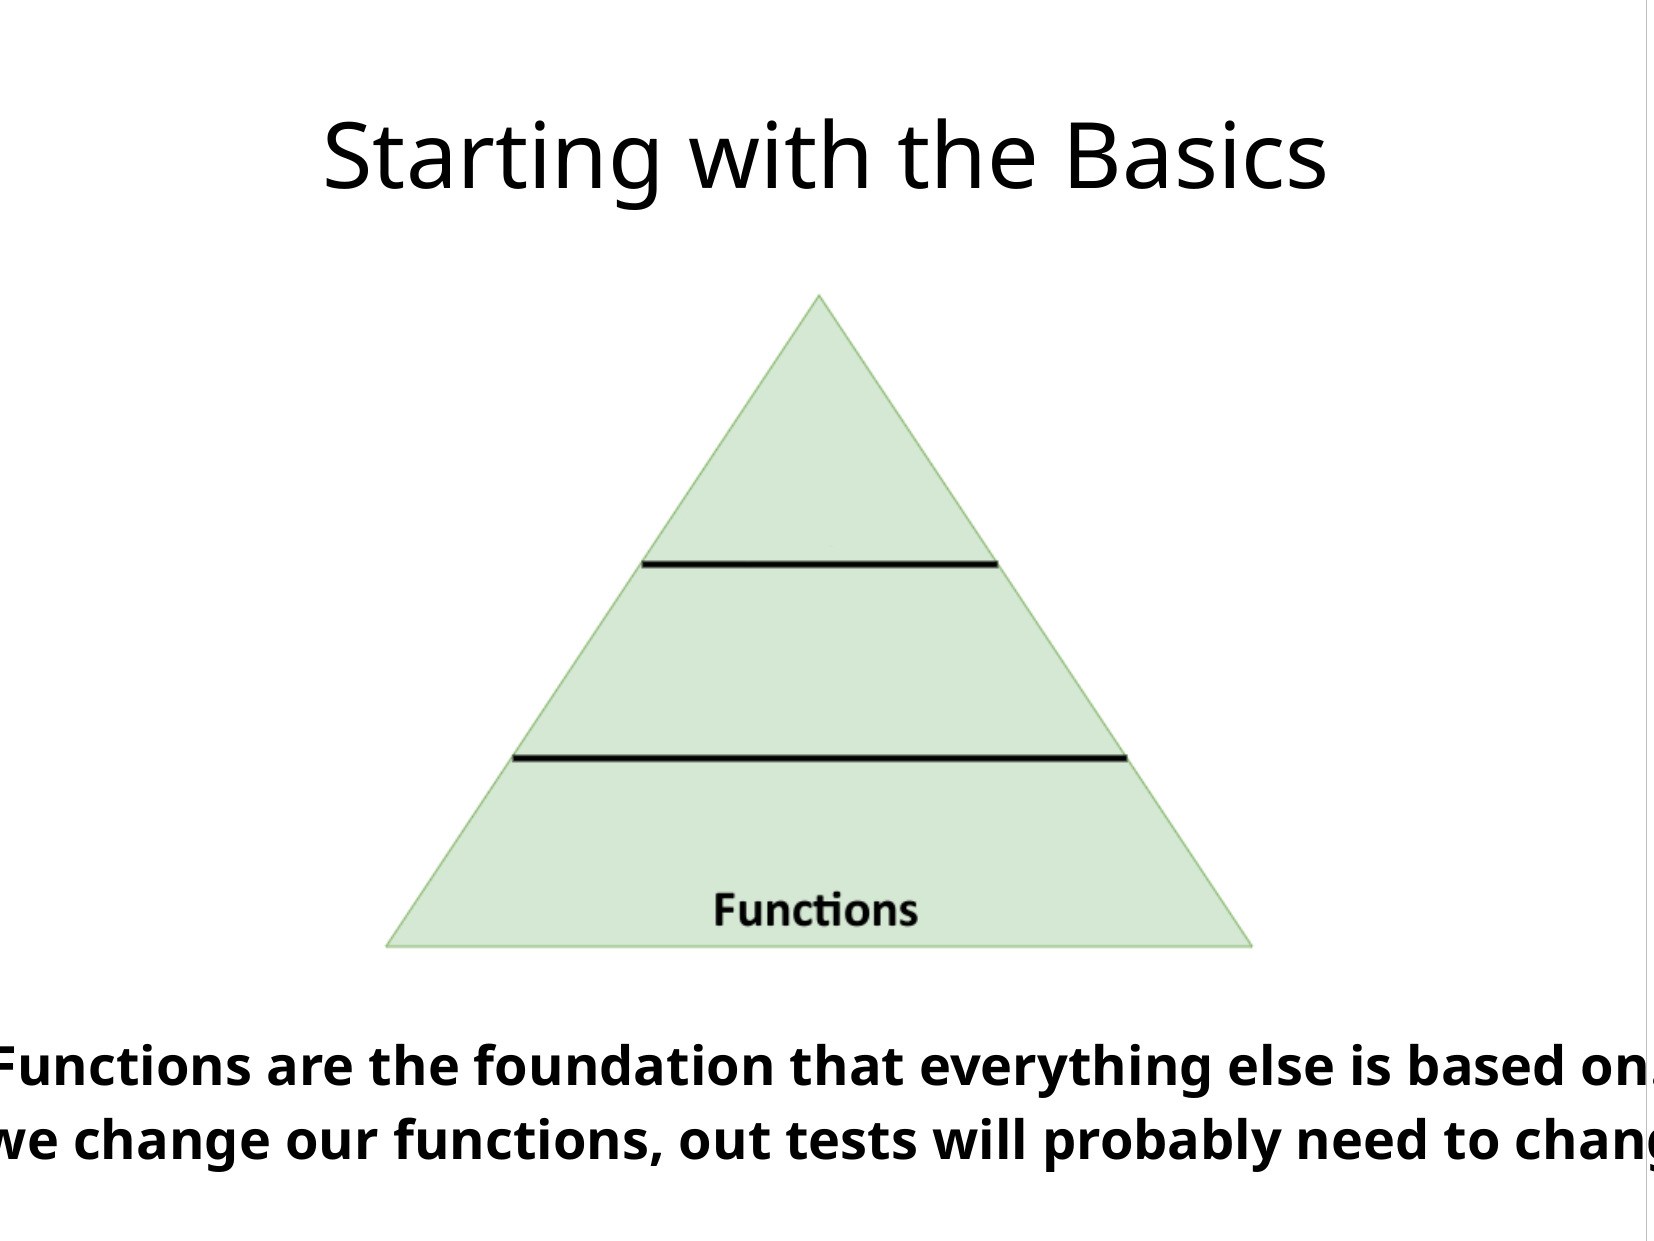

Functions are the foundation that everything else is based on.
If we change our functions, out tests will probably need to change.
# Starting with the Basics